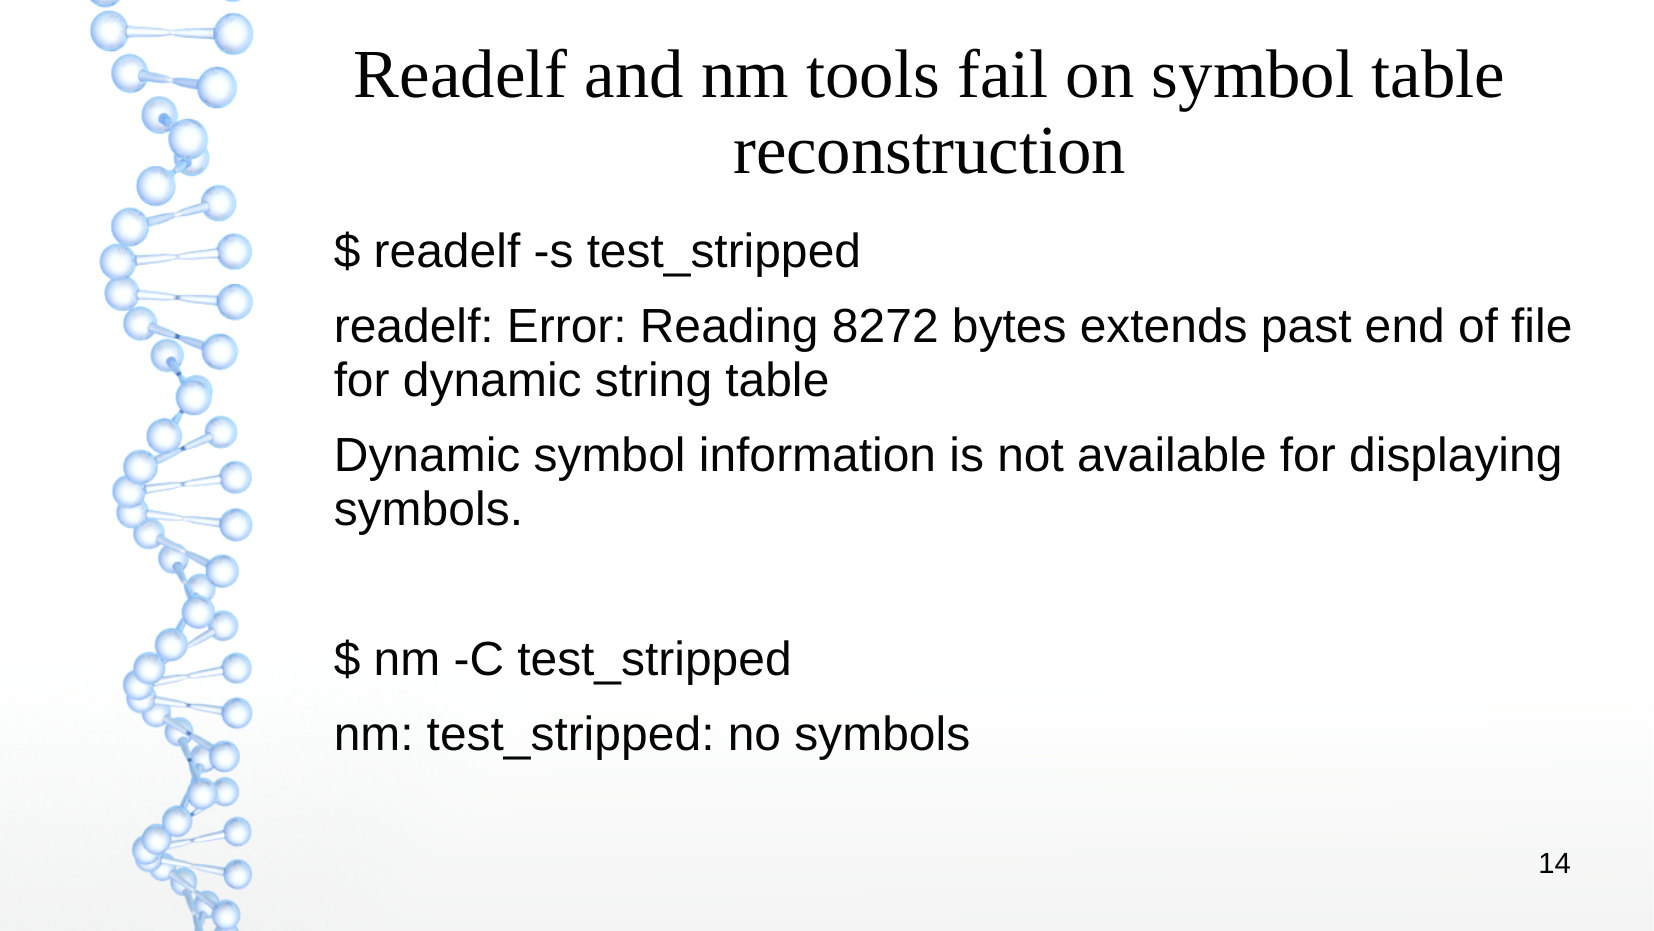

# Readelf and nm tools fail on symbol table reconstruction
$ readelf -s test_stripped
readelf: Error: Reading 8272 bytes extends past end of file for dynamic string table
Dynamic symbol information is not available for displaying symbols.
$ nm -C test_stripped
nm: test_stripped: no symbols
14